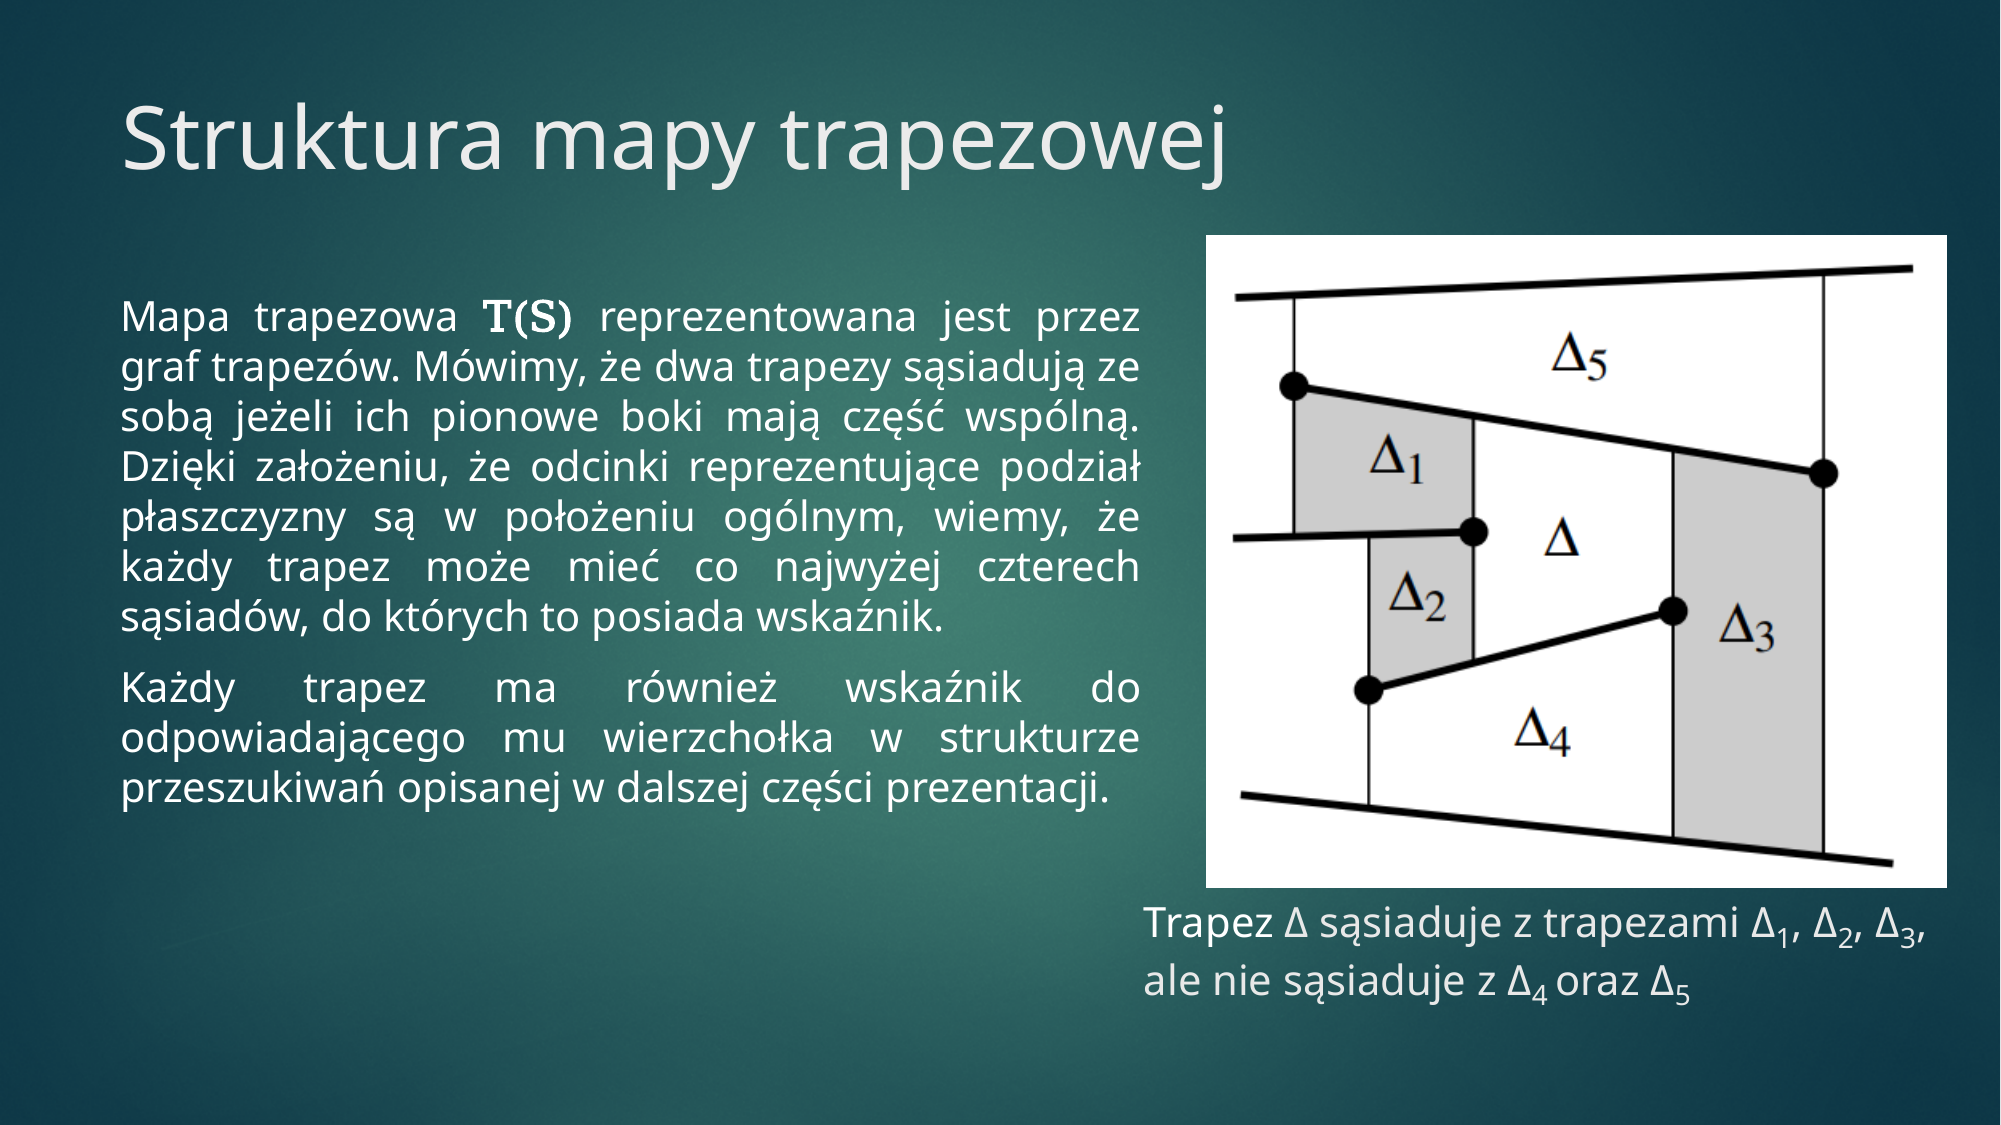

# Struktura mapy trapezowej
Mapa trapezowa T(S) reprezentowana jest przez graf trapezów. Mówimy, że dwa trapezy sąsiadują ze sobą jeżeli ich pionowe boki mają część wspólną. Dzięki założeniu, że odcinki reprezentujące podział płaszczyzny są w położeniu ogólnym, wiemy, że każdy trapez może mieć co najwyżej czterech sąsiadów, do których to posiada wskaźnik.
Każdy trapez ma również wskaźnik do odpowiadającego mu wierzchołka w strukturze przeszukiwań opisanej w dalszej części prezentacji.
Trapez Δ sąsiaduje z trapezami Δ1, Δ2, Δ3,
ale nie sąsiaduje z Δ4 oraz Δ5